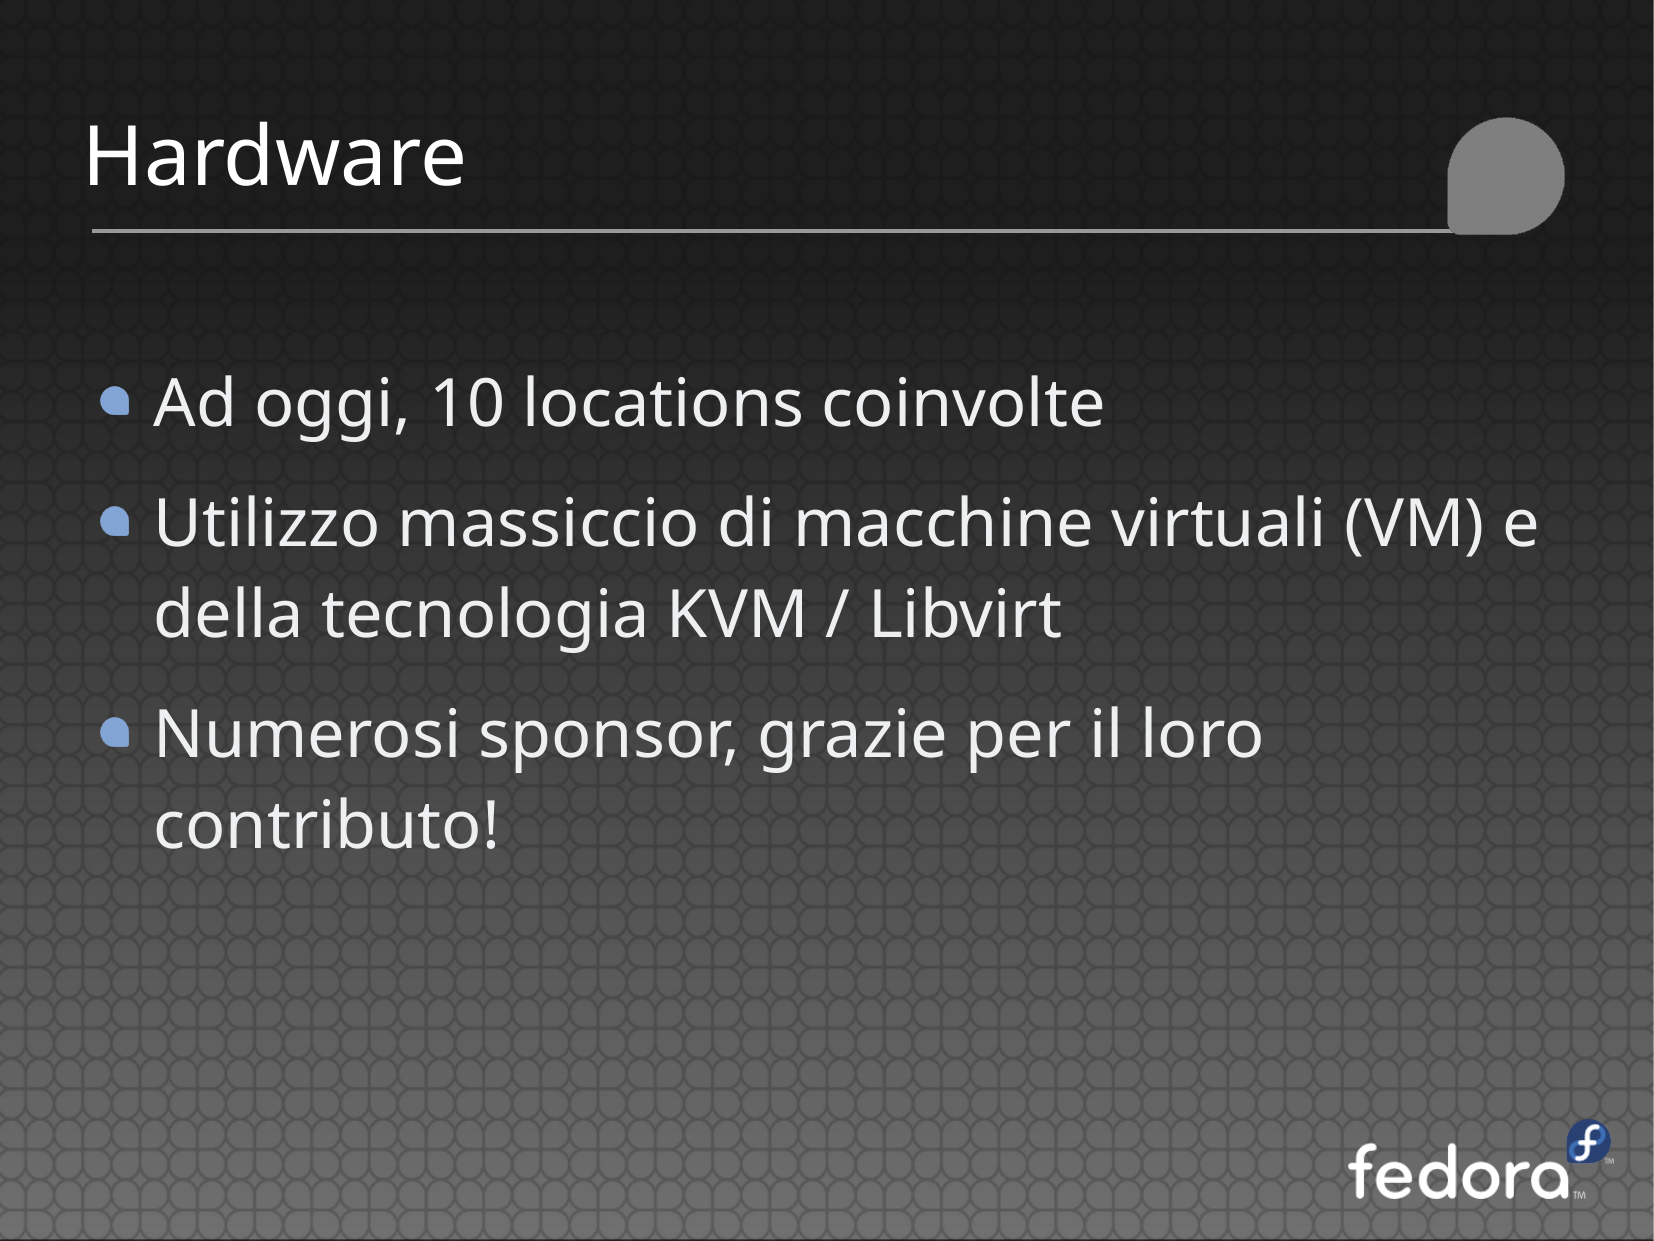

# Hardware
Ad oggi, 10 locations coinvolte
Utilizzo massiccio di macchine virtuali (VM) e della tecnologia KVM / Libvirt
Numerosi sponsor, grazie per il loro contributo!